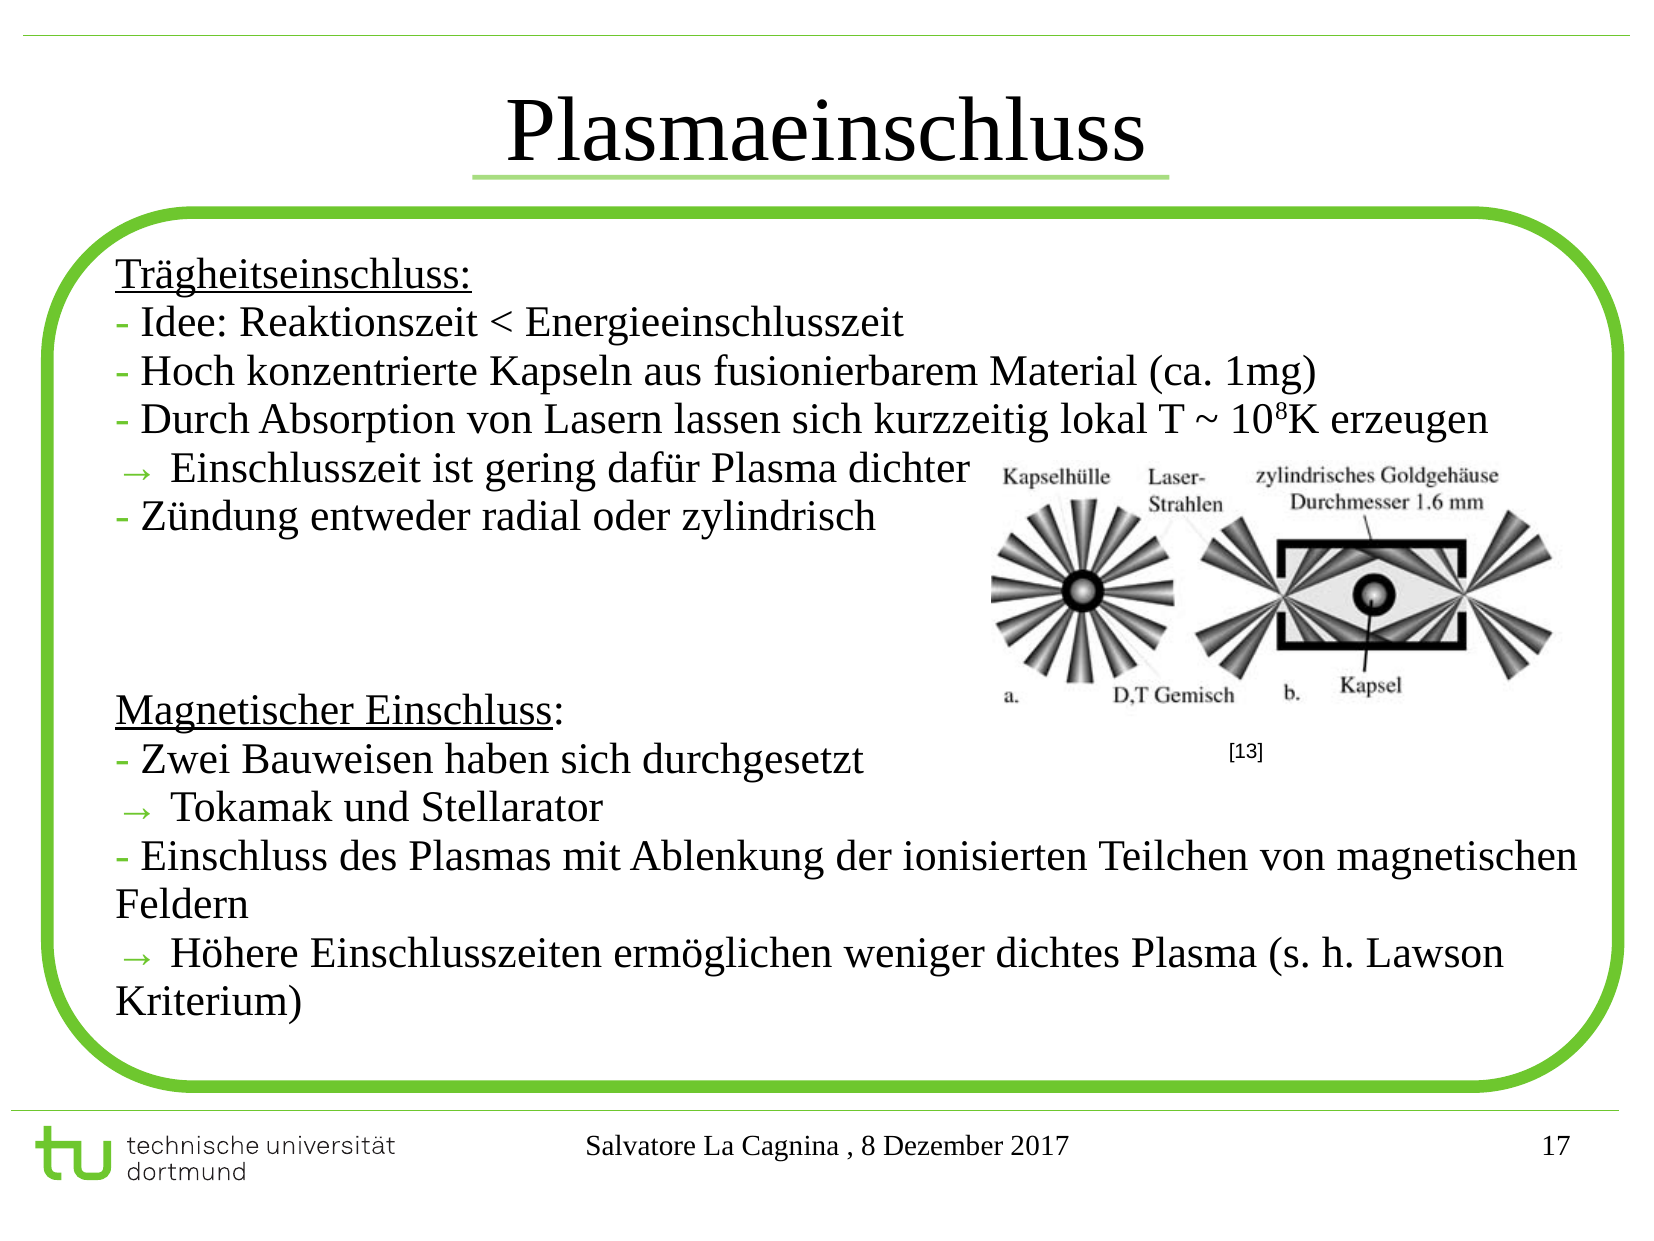

# Plasmaeinschluss
Trägheitseinschluss:
- Idee: Reaktionszeit < Energieeinschlusszeit
- Hoch konzentrierte Kapseln aus fusionierbarem Material (ca. 1mg)
- Durch Absorption von Lasern lassen sich kurzzeitig lokal T ~ 108K erzeugen
→ Einschlusszeit ist gering dafür Plasma dichter
- Zündung entweder radial oder zylindrisch
Magnetischer Einschluss:
- Zwei Bauweisen haben sich durchgesetzt
→ Tokamak und Stellarator
- Einschluss des Plasmas mit Ablenkung der ionisierten Teilchen von magnetischen Feldern
→ Höhere Einschlusszeiten ermöglichen weniger dichtes Plasma (s. h. Lawson Kriterium)
[13]
Salvatore La Cagnina , 8 Dezember 2017
17